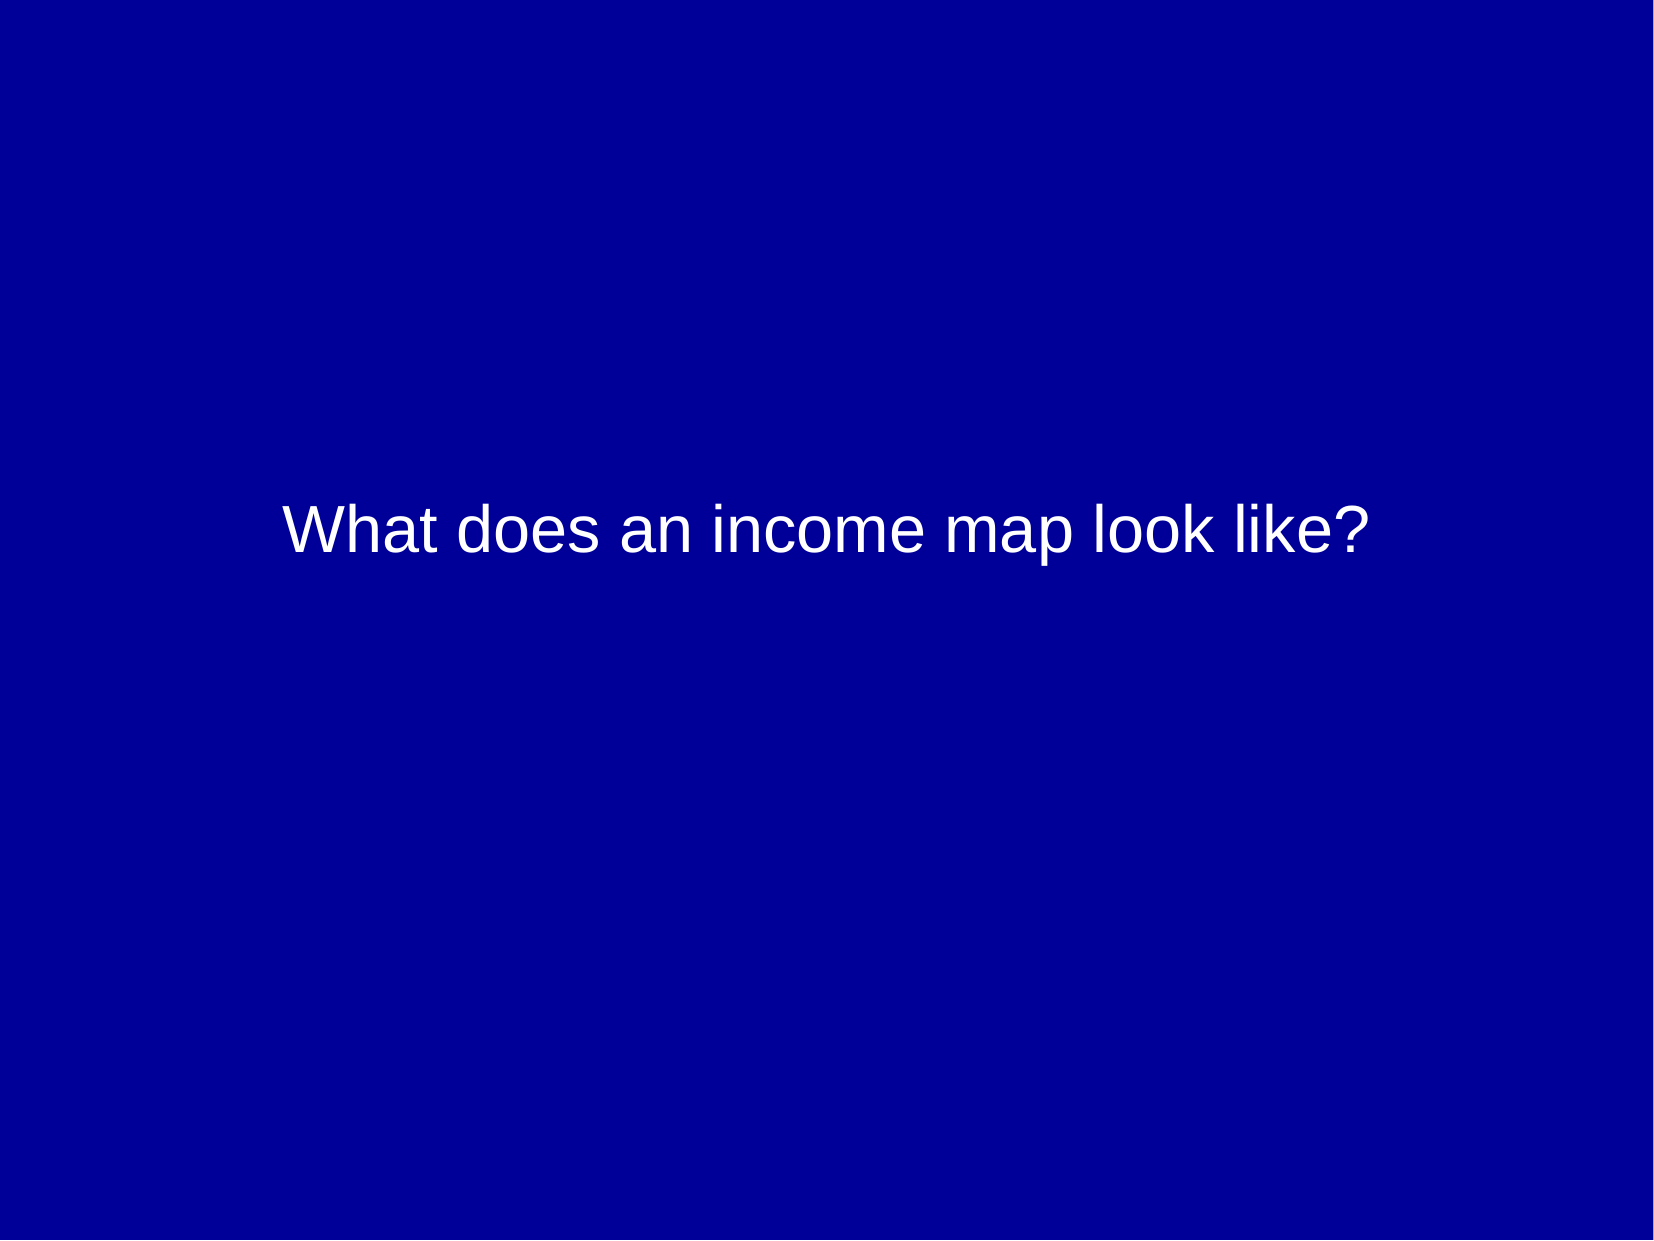

# What does an income map look like?